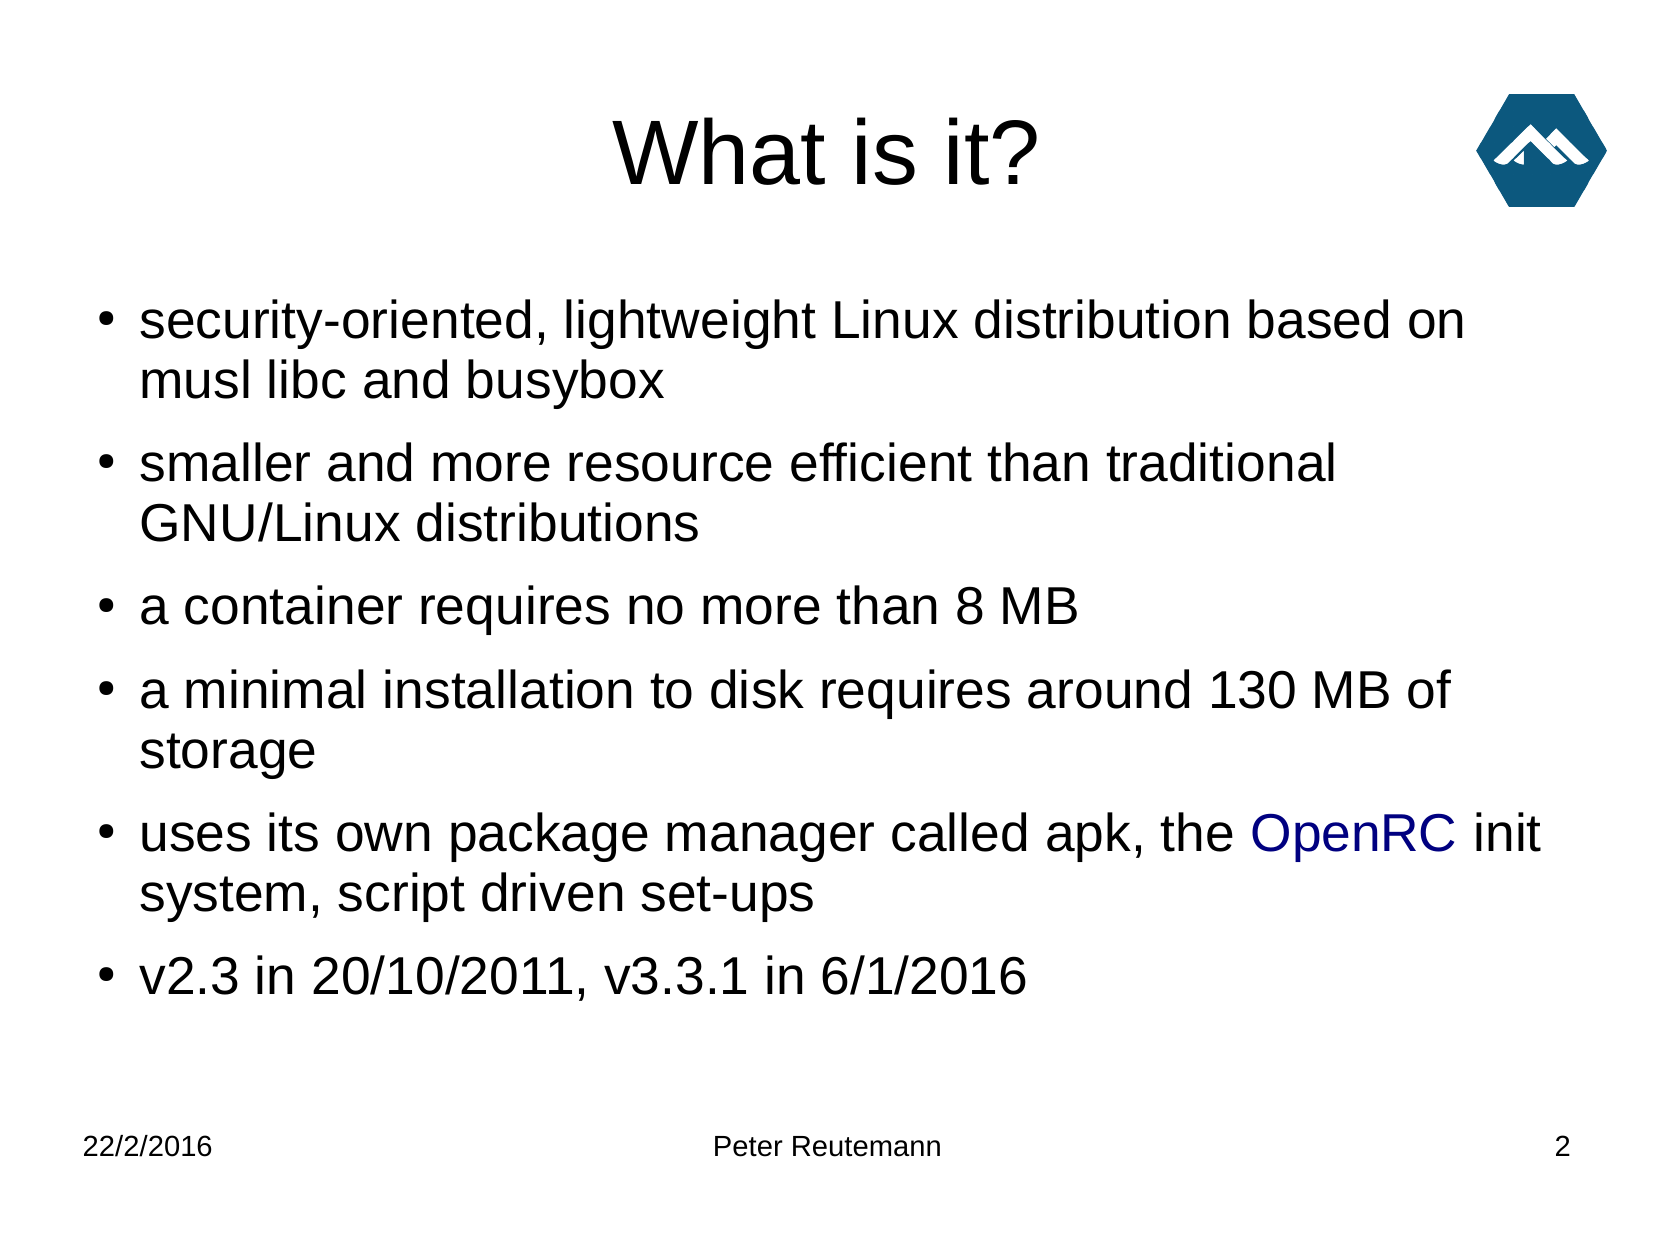

# What is it?
security-oriented, lightweight Linux distribution based on musl libc and busybox
smaller and more resource efficient than traditional GNU/Linux distributions
a container requires no more than 8 MB
a minimal installation to disk requires around 130 MB of storage
uses its own package manager called apk, the OpenRC init system, script driven set-ups
v2.3 in 20/10/2011, v3.3.1 in 6/1/2016
22/2/2016
Peter Reutemann
2